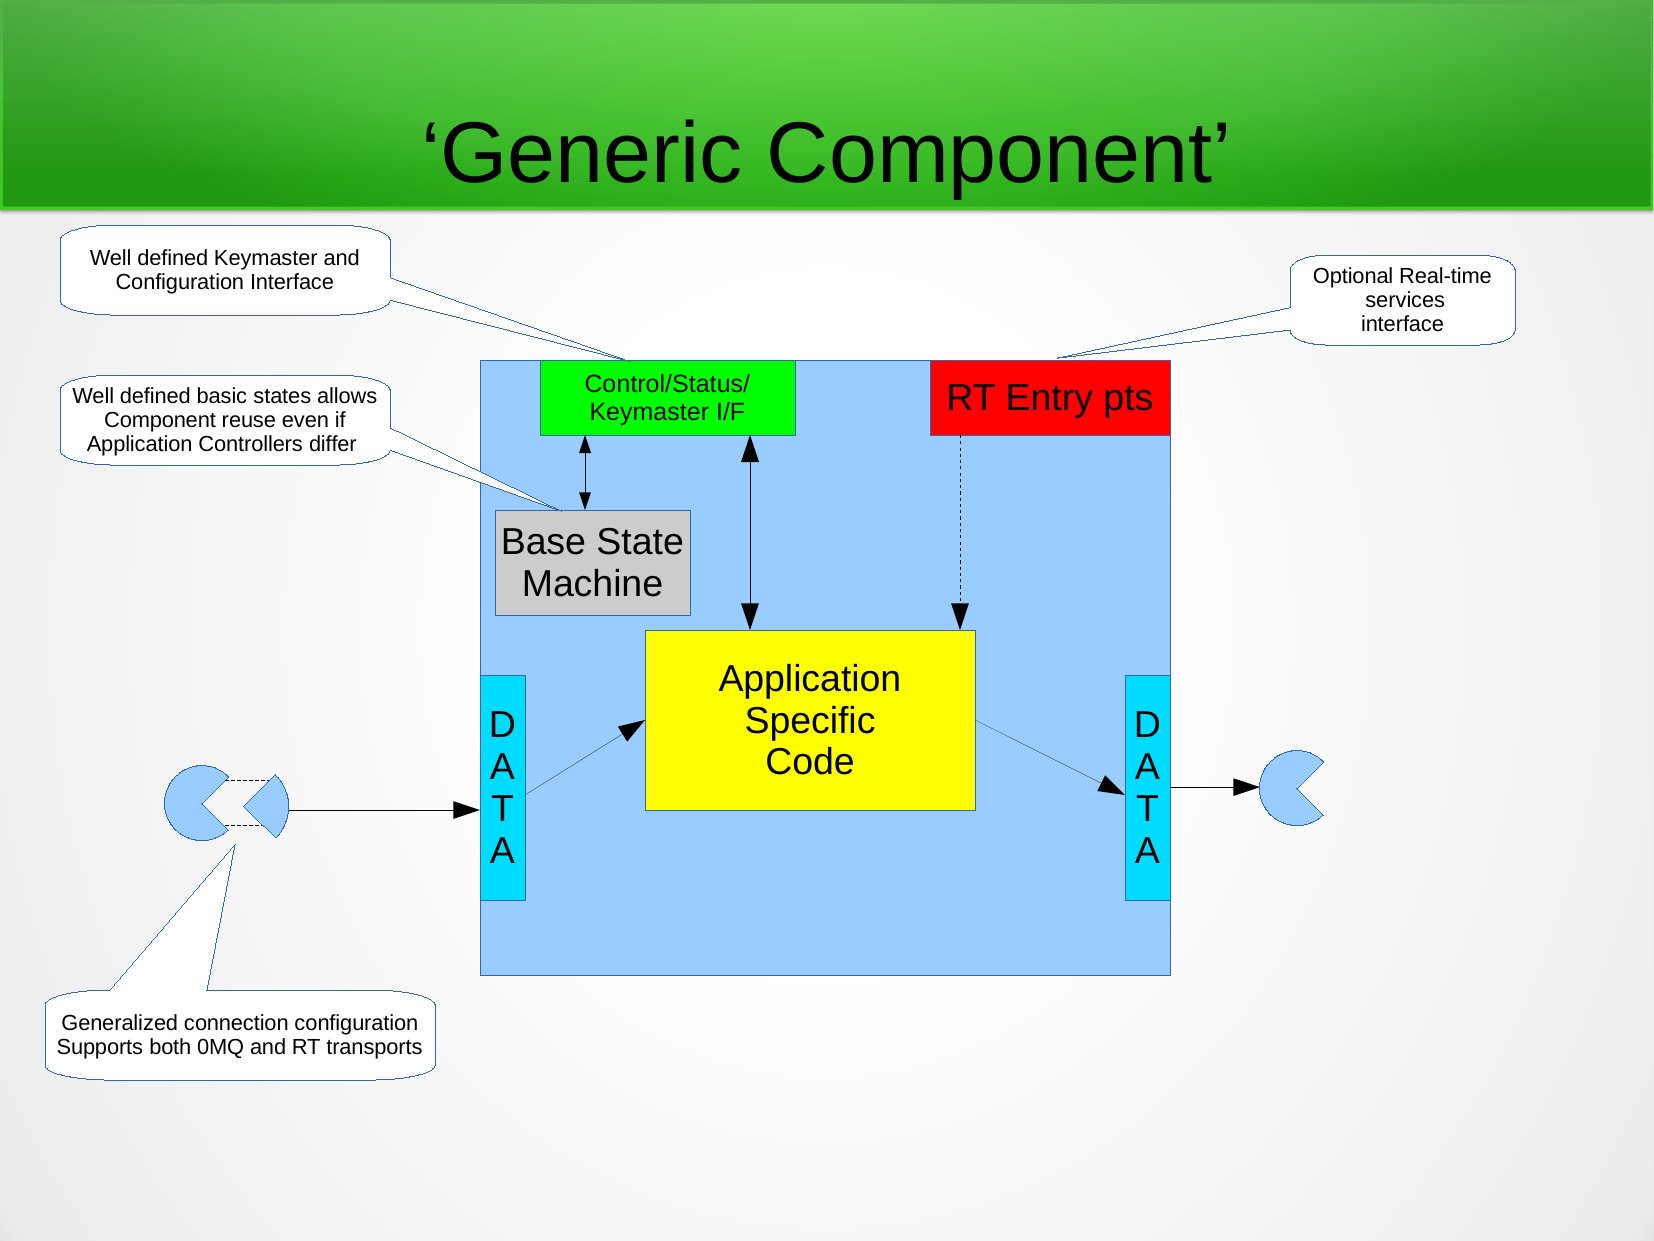

# ‘Generic Component’
Well defined Keymaster and
Configuration Interface
Optional Real-time
 services
interface
Control/Status/
Keymaster I/F
RT Entry pts
Well defined basic states allows
Component reuse even if
Application Controllers differ
Base State
Machine
Application
Specific
Code
D
A
T
A
D
A
T
A
Generalized connection configuration
Supports both 0MQ and RT transports